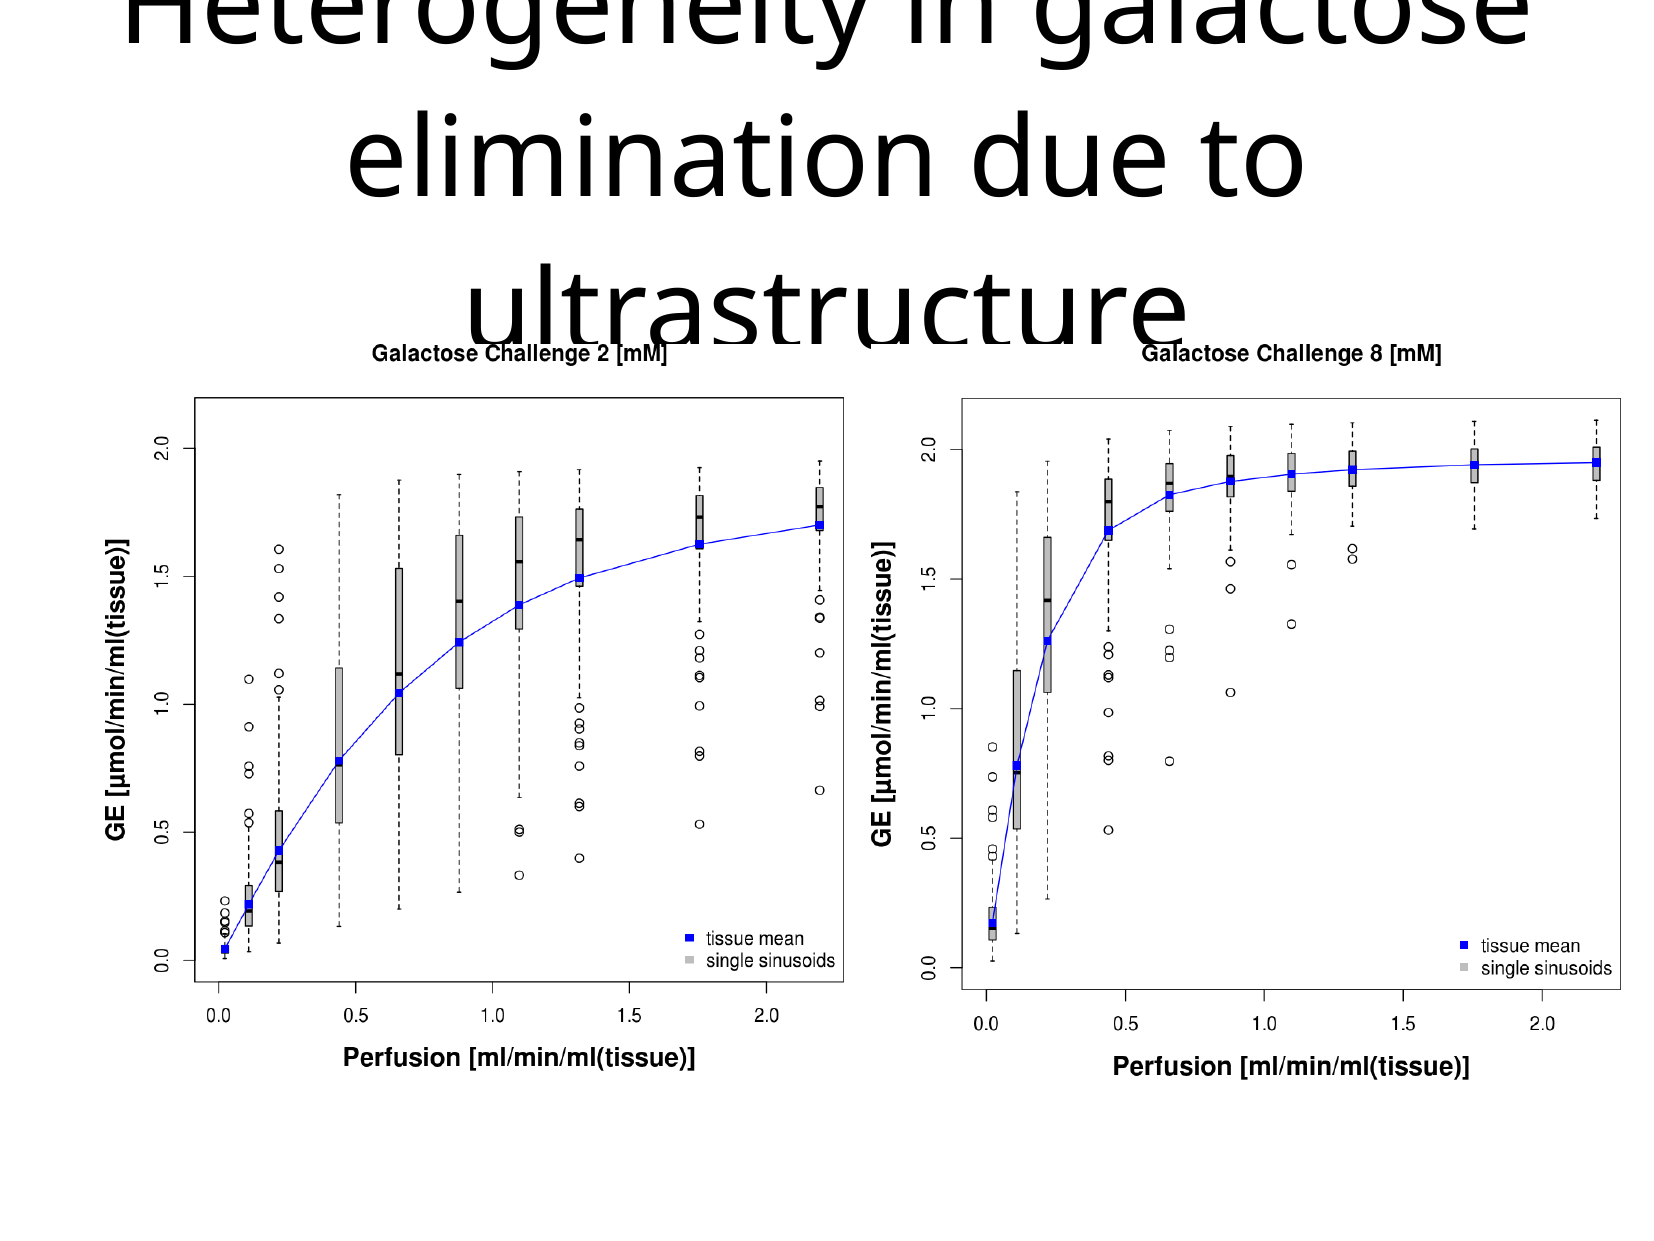

# Heterogeneity in galactose elimination due to ultrastructure